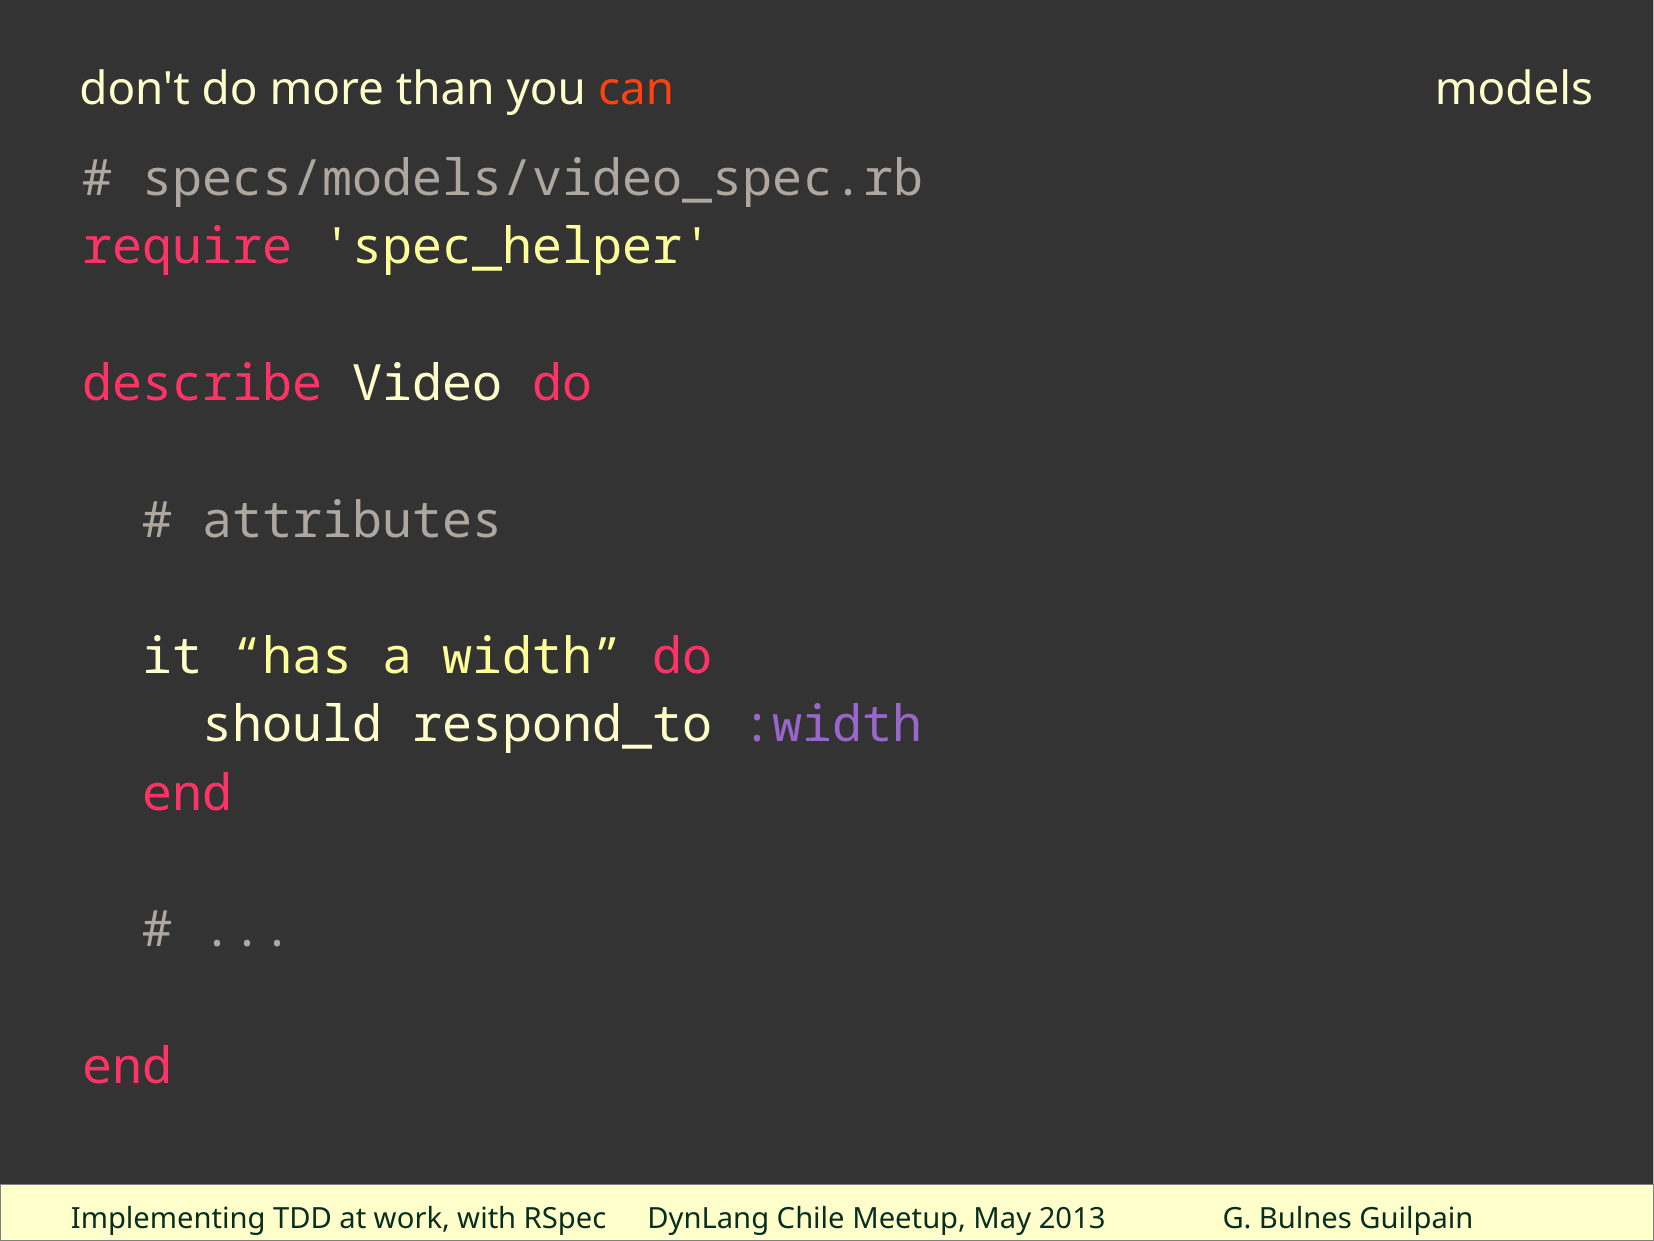

don't do more than you can
models
# # specs/models/video_spec.rb
require 'spec_helper'
describe Video do
 # attributes
 it “has a width” do
 should respond_to :width
 end
 # ...
end
Implementing TDD at work, with RSpec
DynLang Chile Meetup, May 2013
G. Bulnes Guilpain